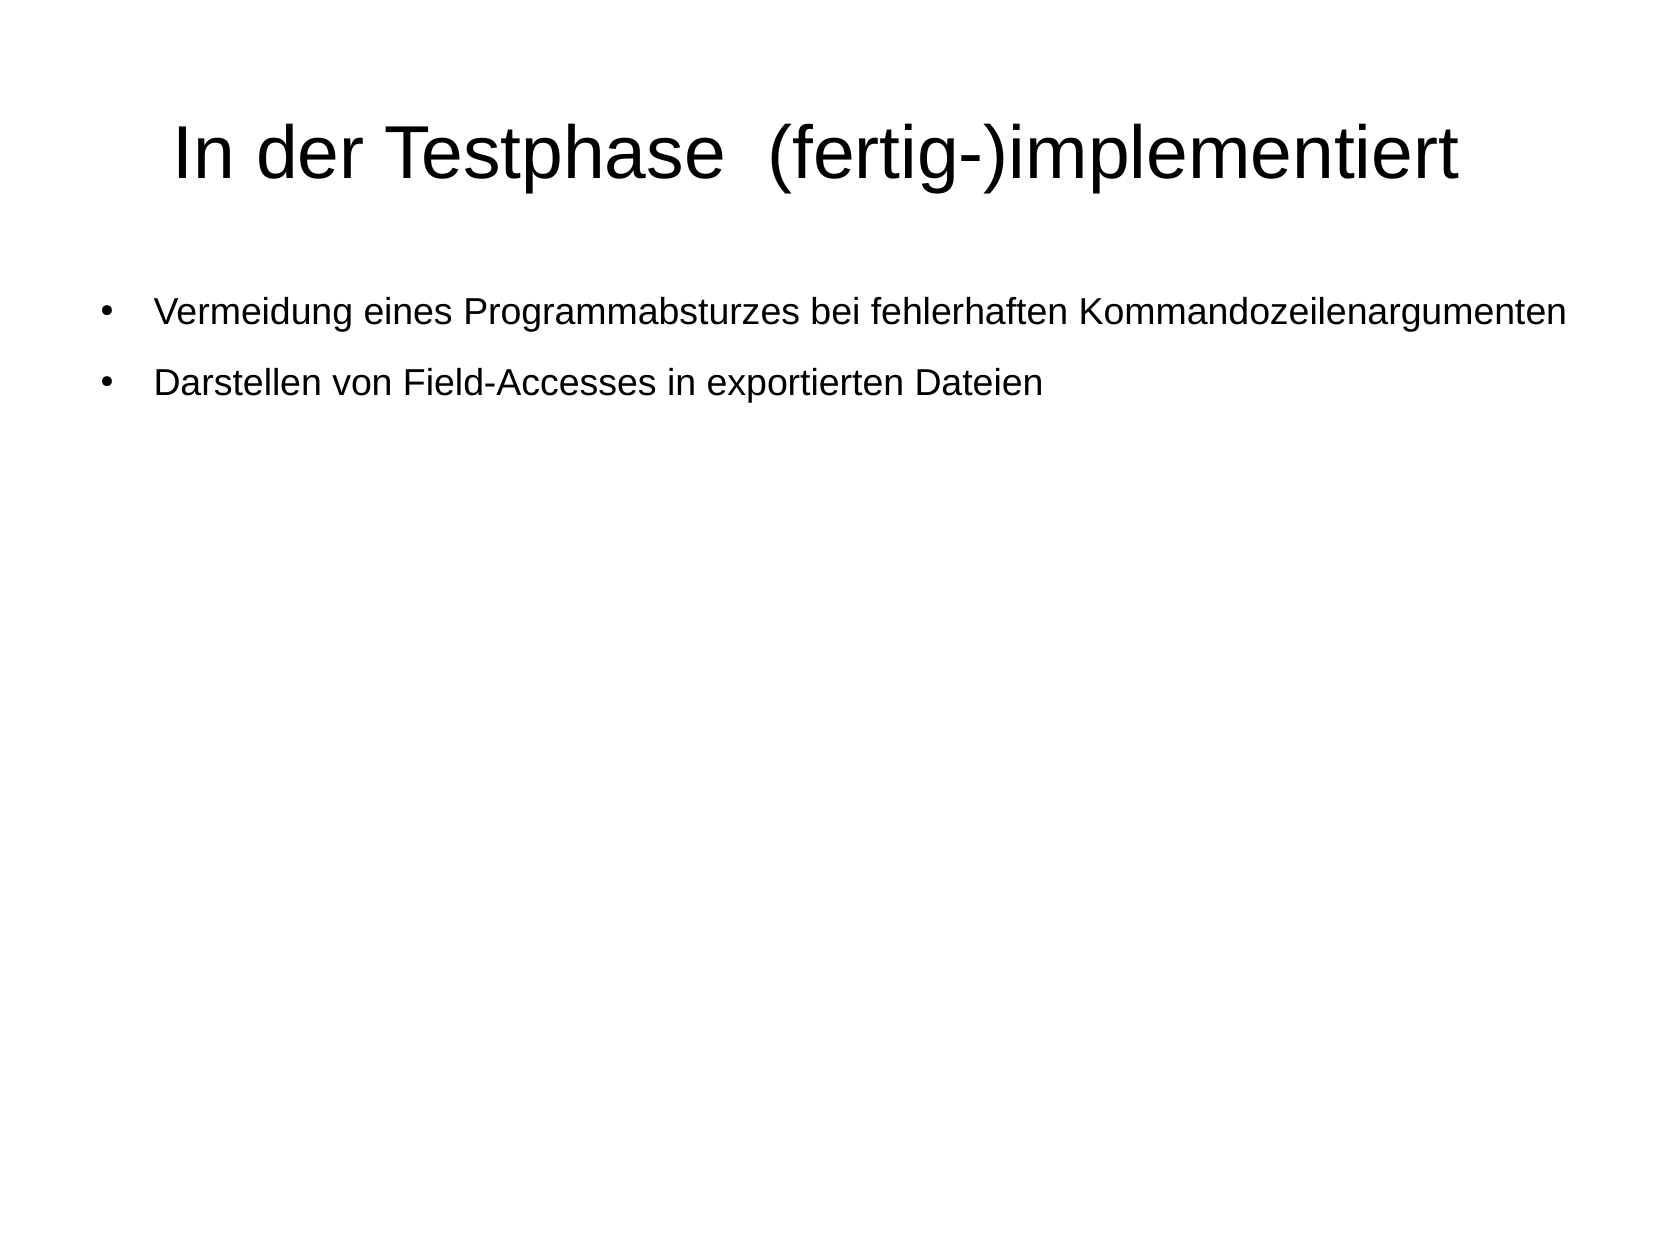

# In der Testphase (fertig-)implementiert
Vermeidung eines Programmabsturzes bei fehlerhaften Kommandozeilenargumenten
Darstellen von Field-Accesses in exportierten Dateien